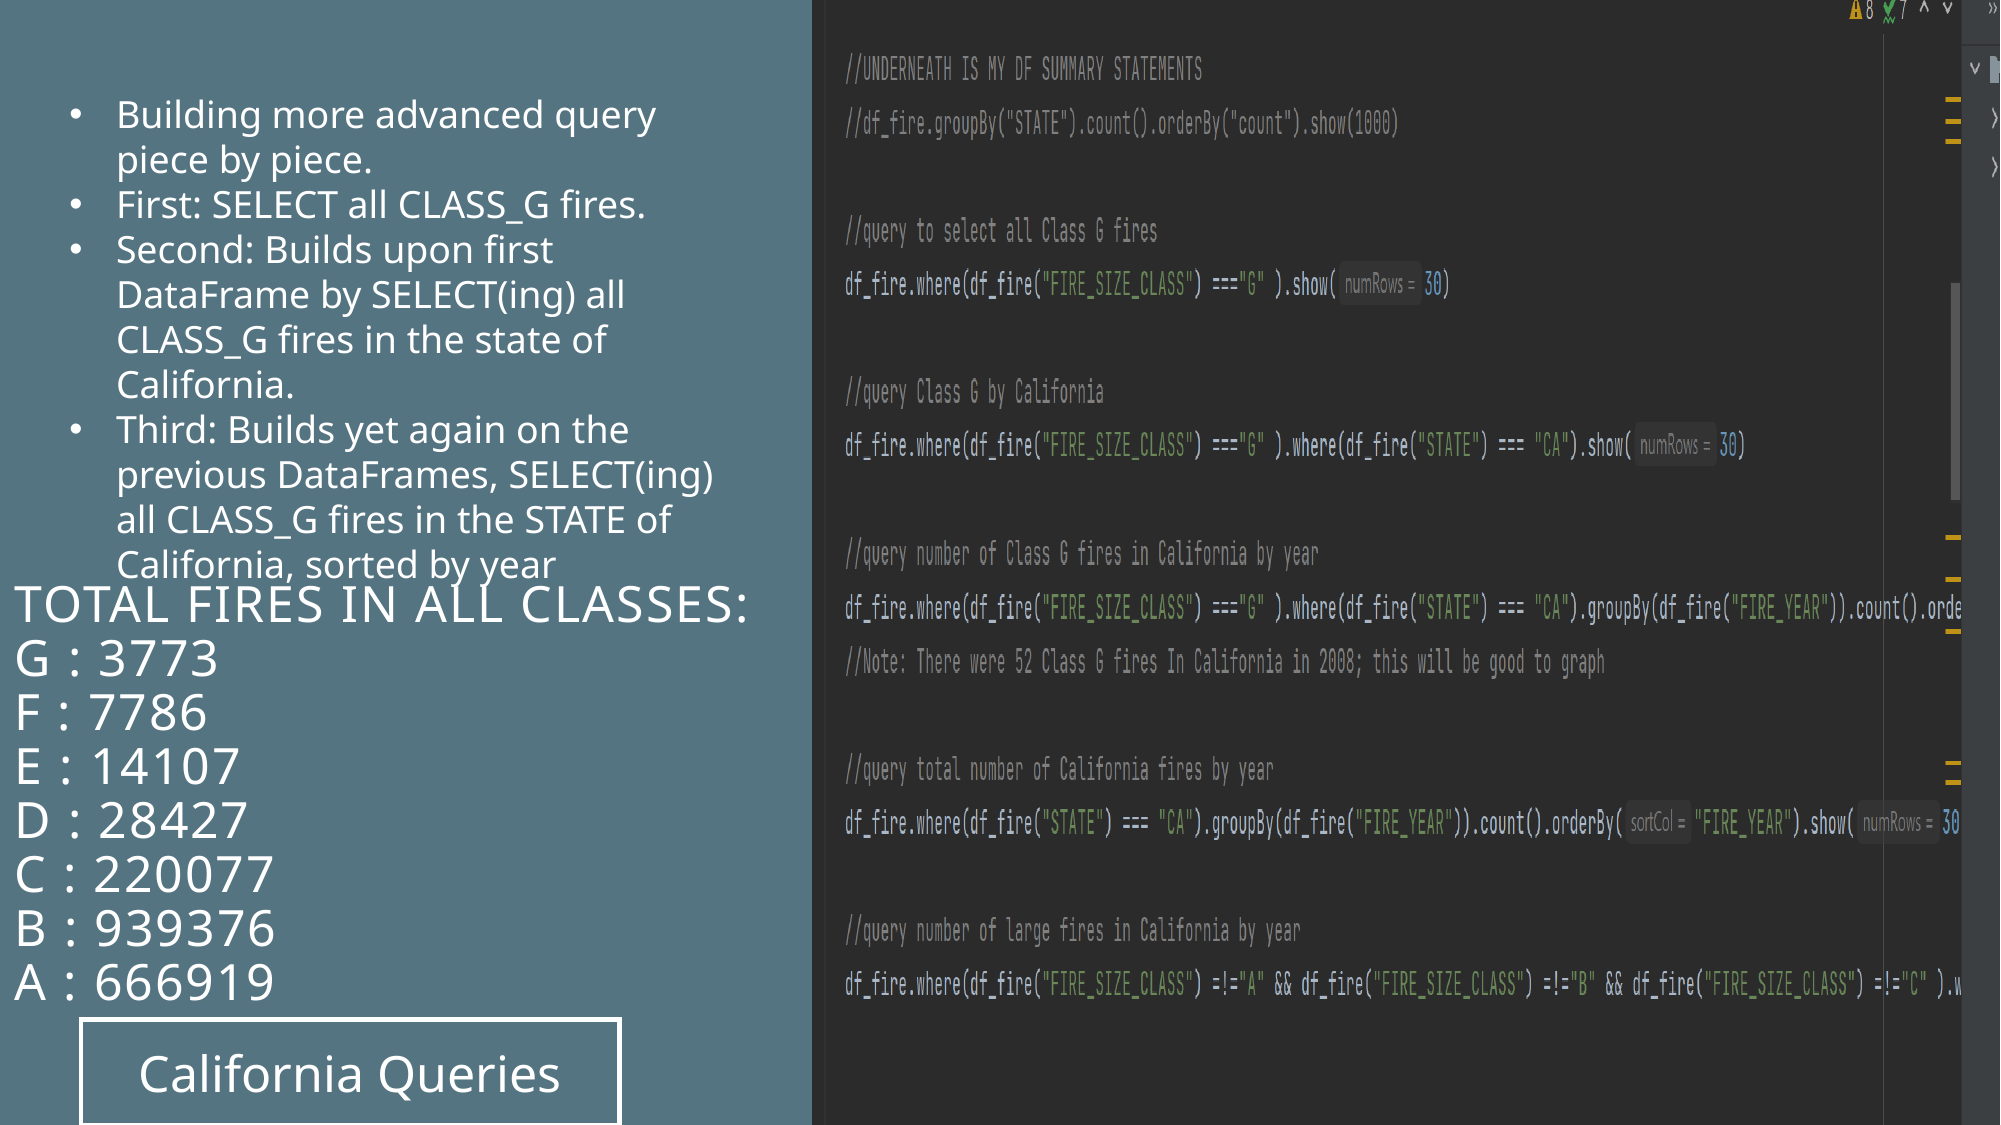

# Total Fires in All Classes: G : 3773 F : 7786 E : 14107 D : 28427 C : 220077 B : 939376 A : 666919
Building more advanced query piece by piece.
First: SELECT all CLASS_G fires.
Second: Builds upon first DataFrame by SELECT(ing) all CLASS_G fires in the state of California.
Third: Builds yet again on the previous DataFrames, SELECT(ing) all CLASS_G fires in the STATE of California, sorted by year
Cool and stylish product​
Areas for community connections ​
Online store and market swap
California Queries
Pitch deck